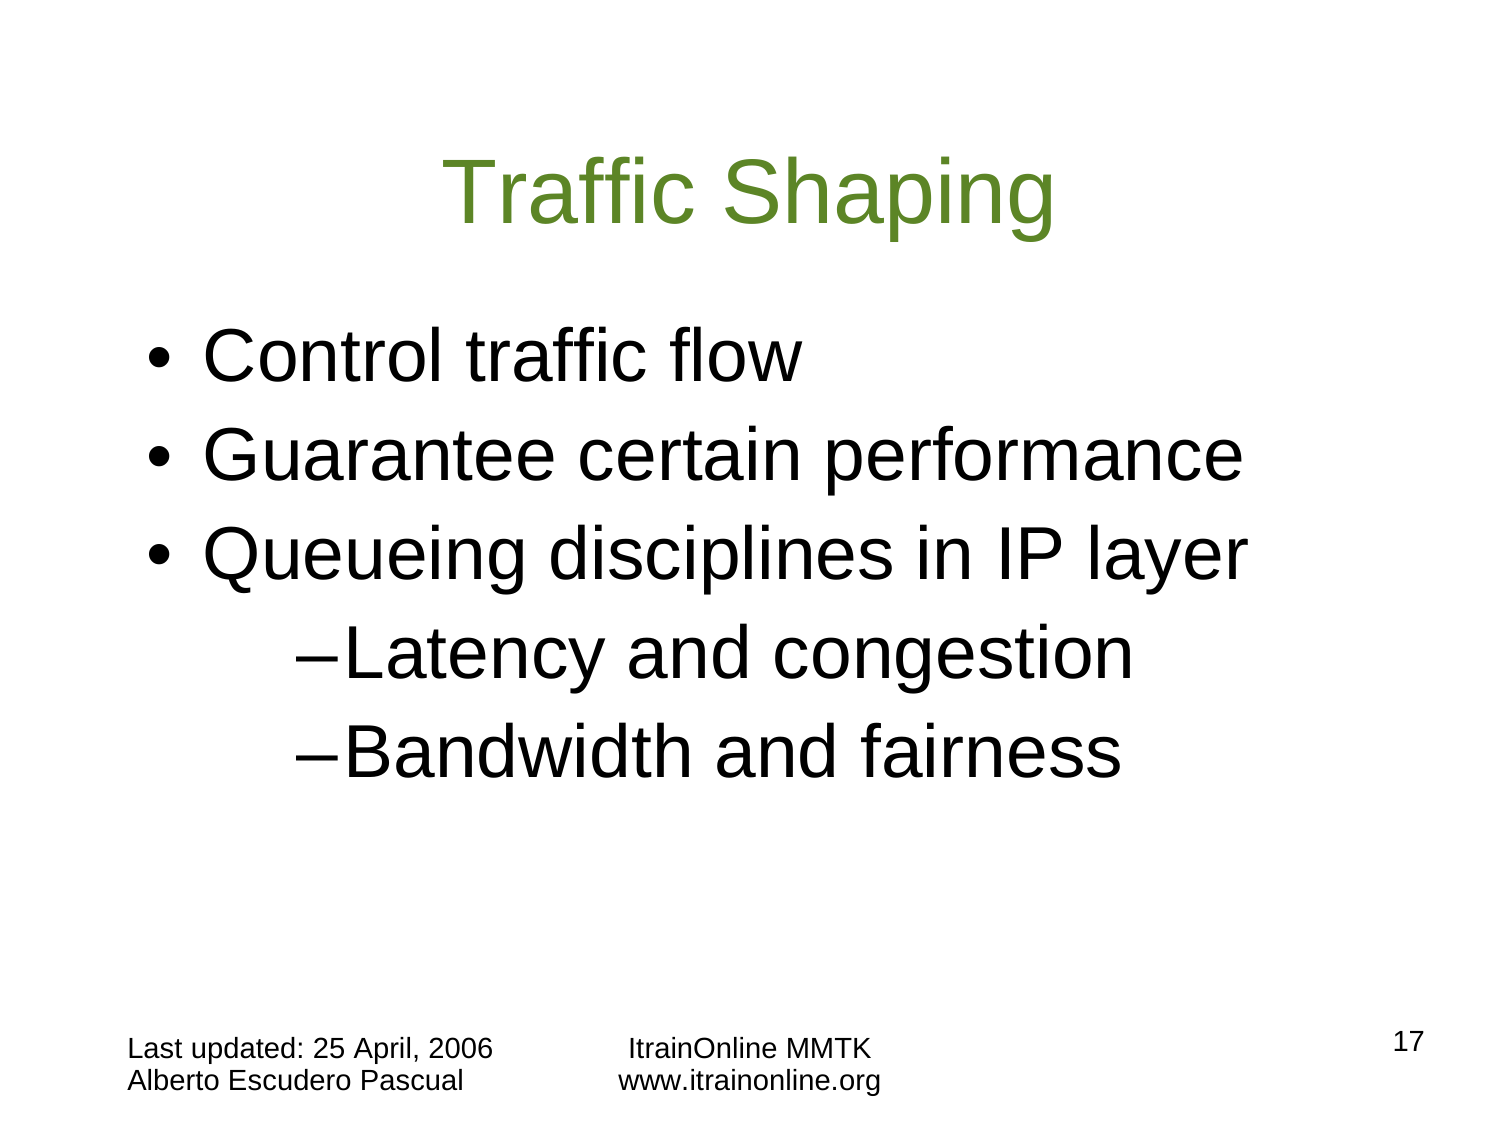

Traffic Shaping
Control traffic flow
Guarantee certain performance
Queueing disciplines in IP layer
Latency and congestion
Bandwidth and fairness
17